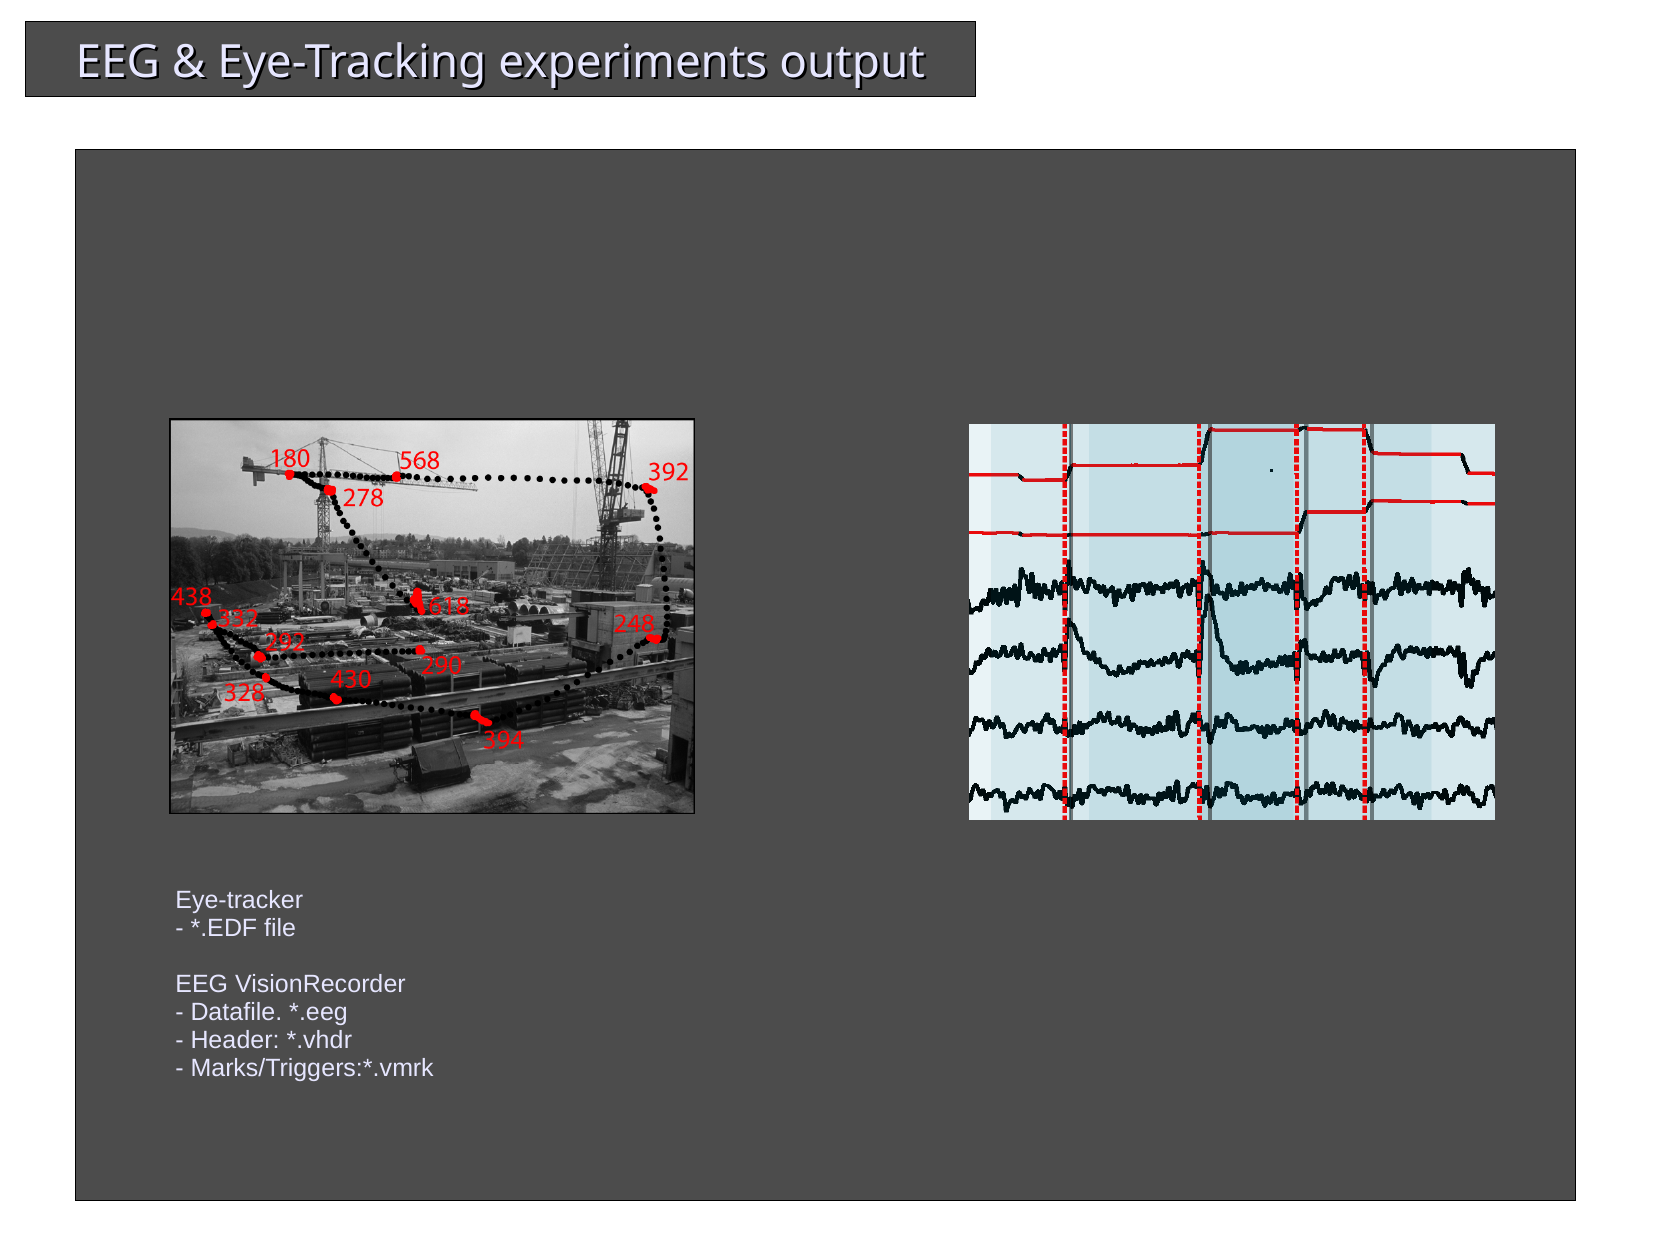

EEG & Eye-Tracking experiments output
Eye-tracker
- *.EDF file
EEG VisionRecorder
- Datafile. *.eeg
- Header: *.vhdr
- Marks/Triggers:*.vmrk